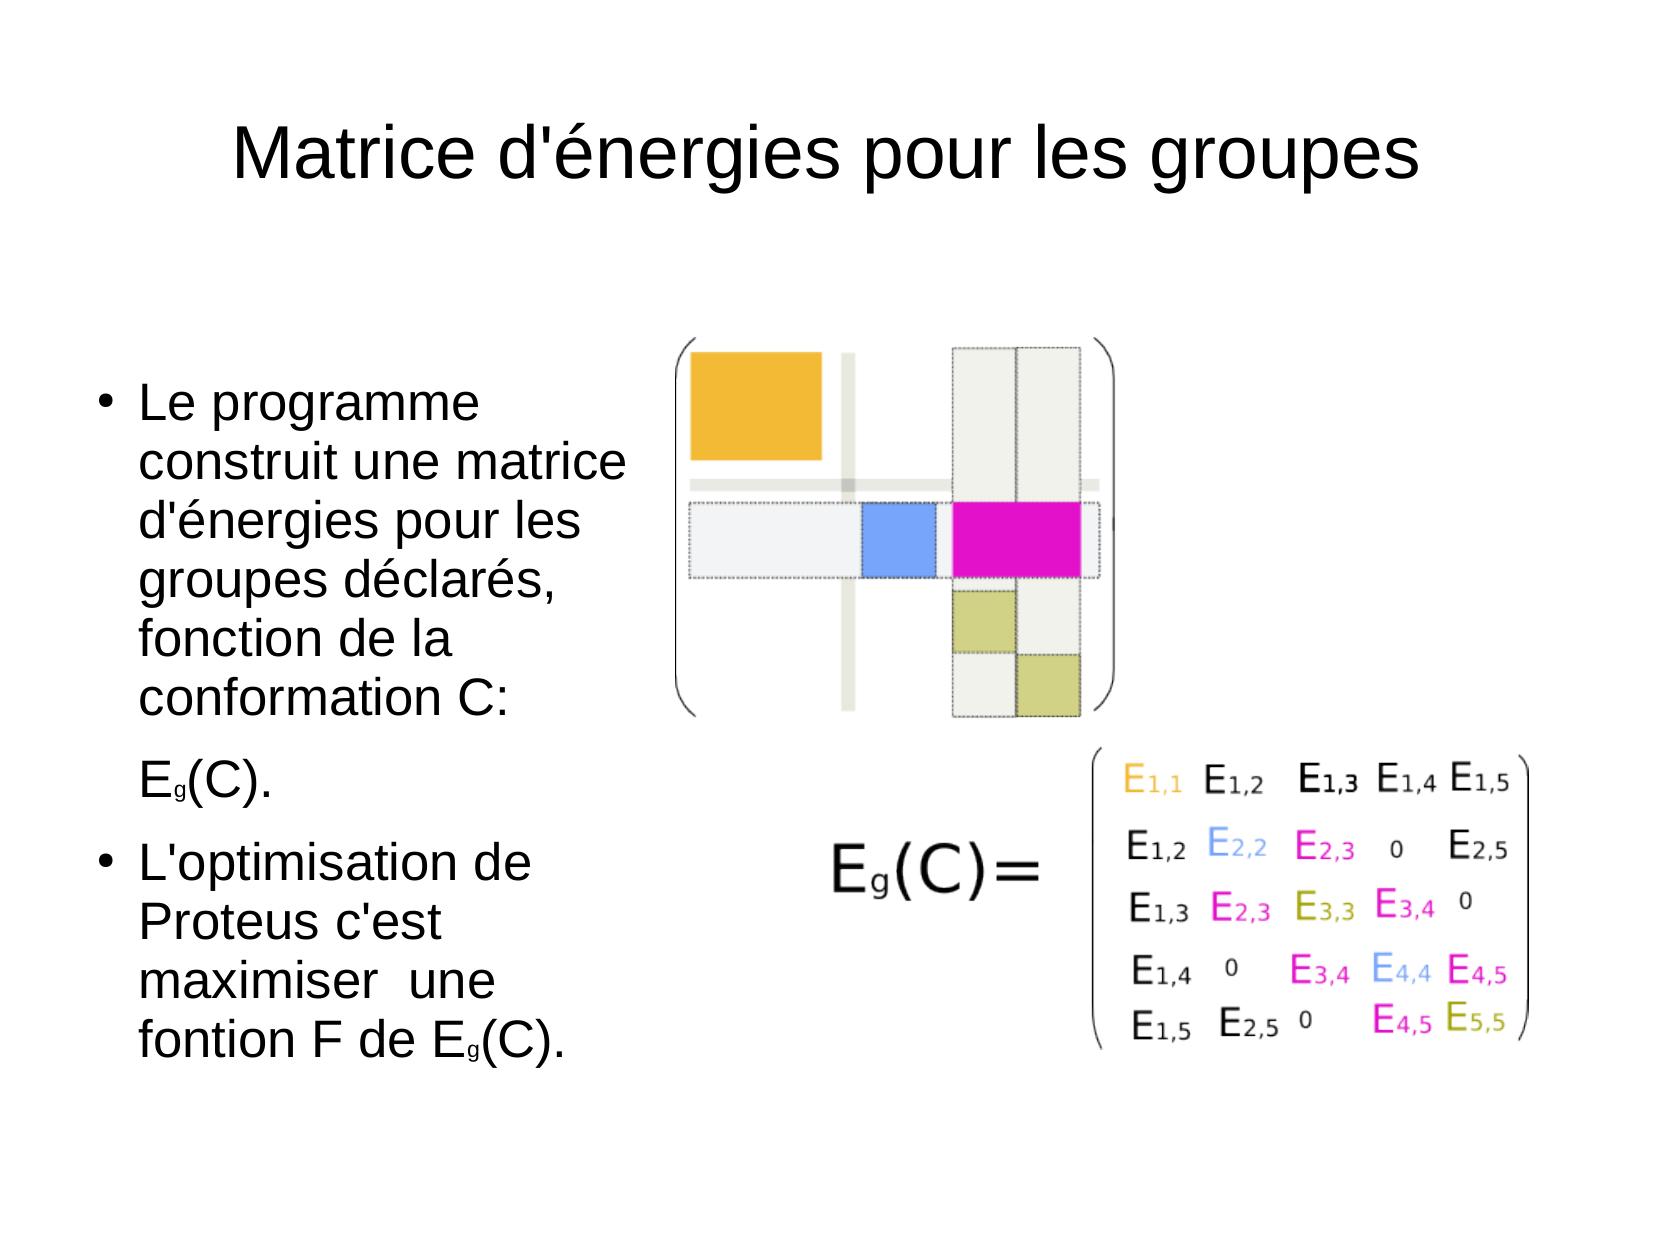

# Matrice d'énergies pour les groupes
Le programme construit une matrice d'énergies pour les groupes déclarés, fonction de la conformation C:
Eg(C).
L'optimisation de Proteus c'est maximiser une fontion F de Eg(C).